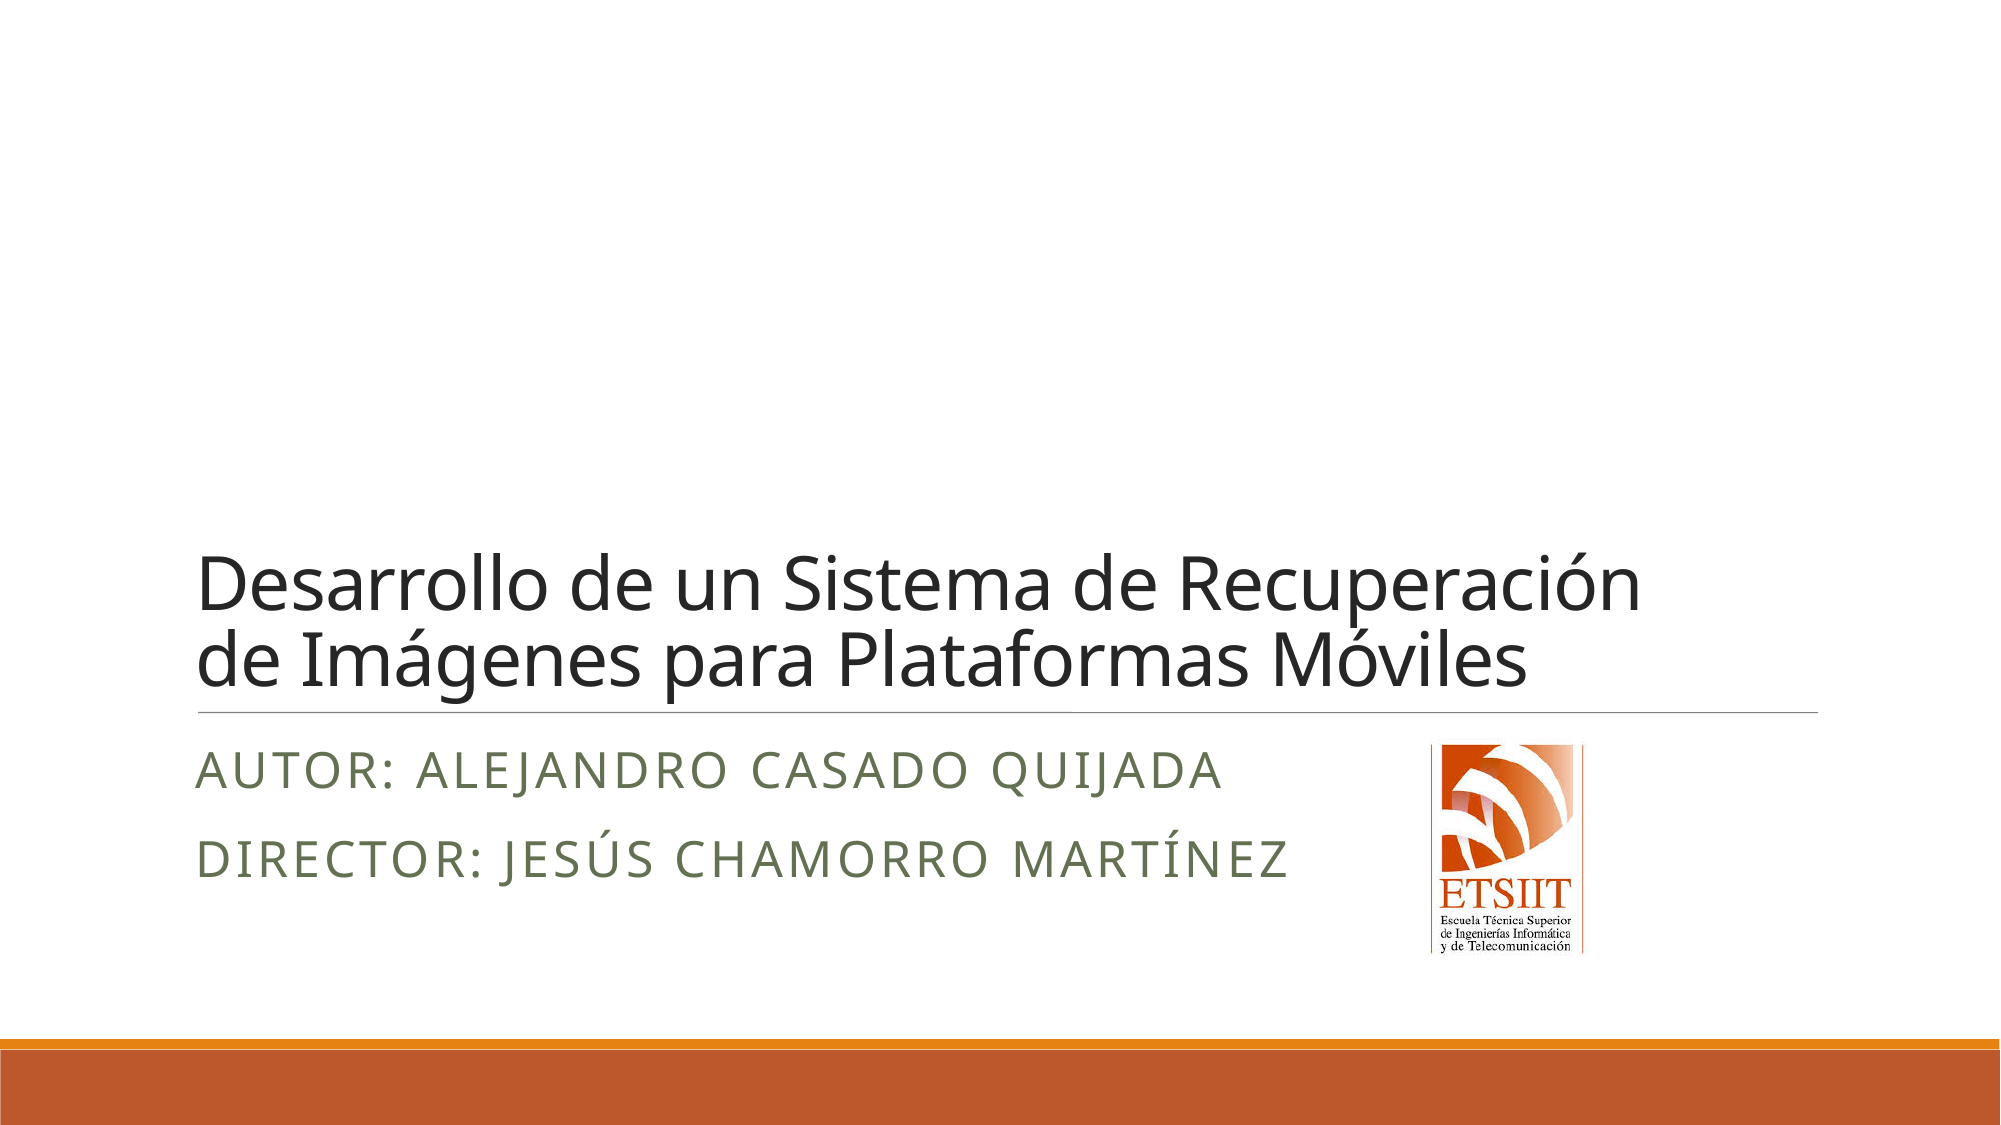

# Desarrollo de un Sistema de Recuperación de Imágenes para Plataformas Móviles
Autor: Alejandro casado quijada
Director: Jesús chamorro martínez